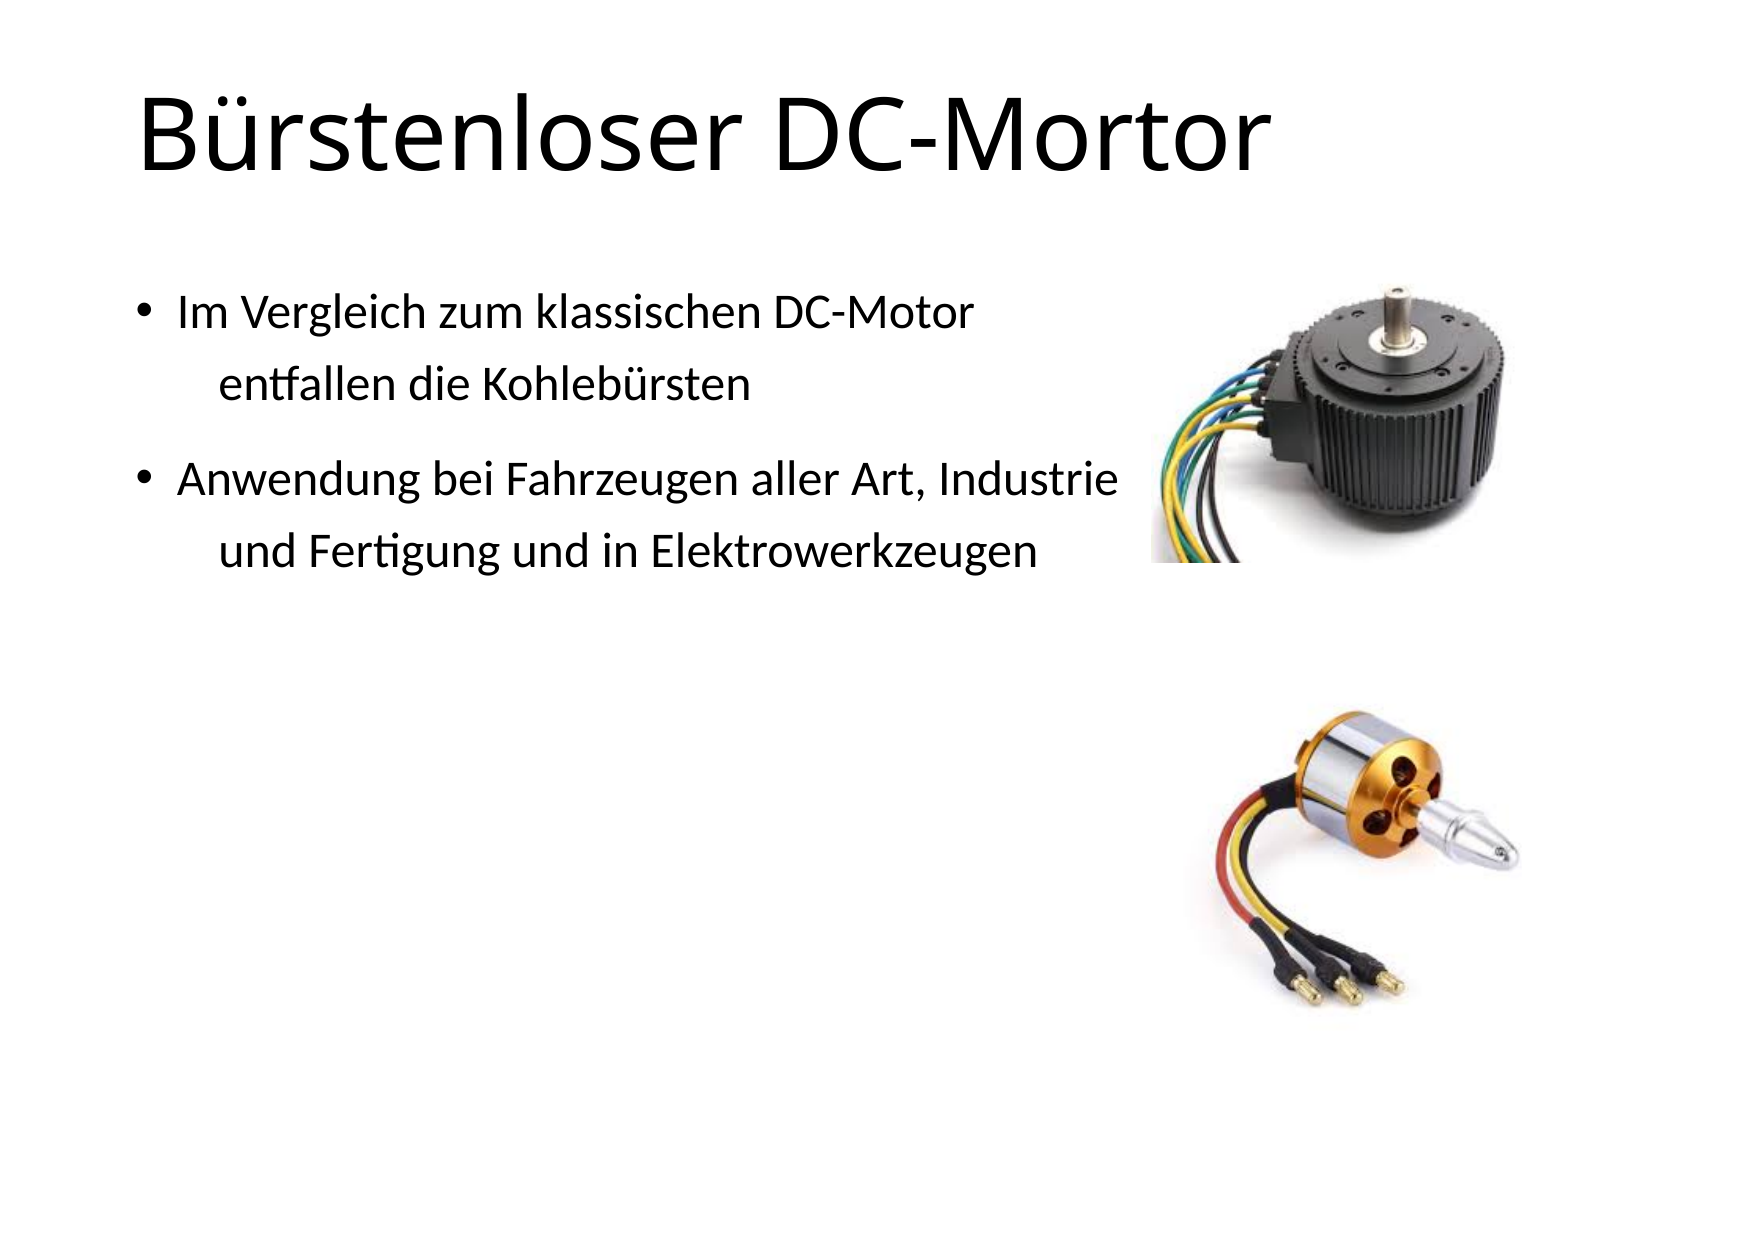

# Bürstenloser DC-Mortor
Im Vergleich zum klassischen DC-Motor entfallen die Kohlebürsten
Anwendung bei Fahrzeugen aller Art, Industrie und Fertigung und in Elektrowerkzeugen